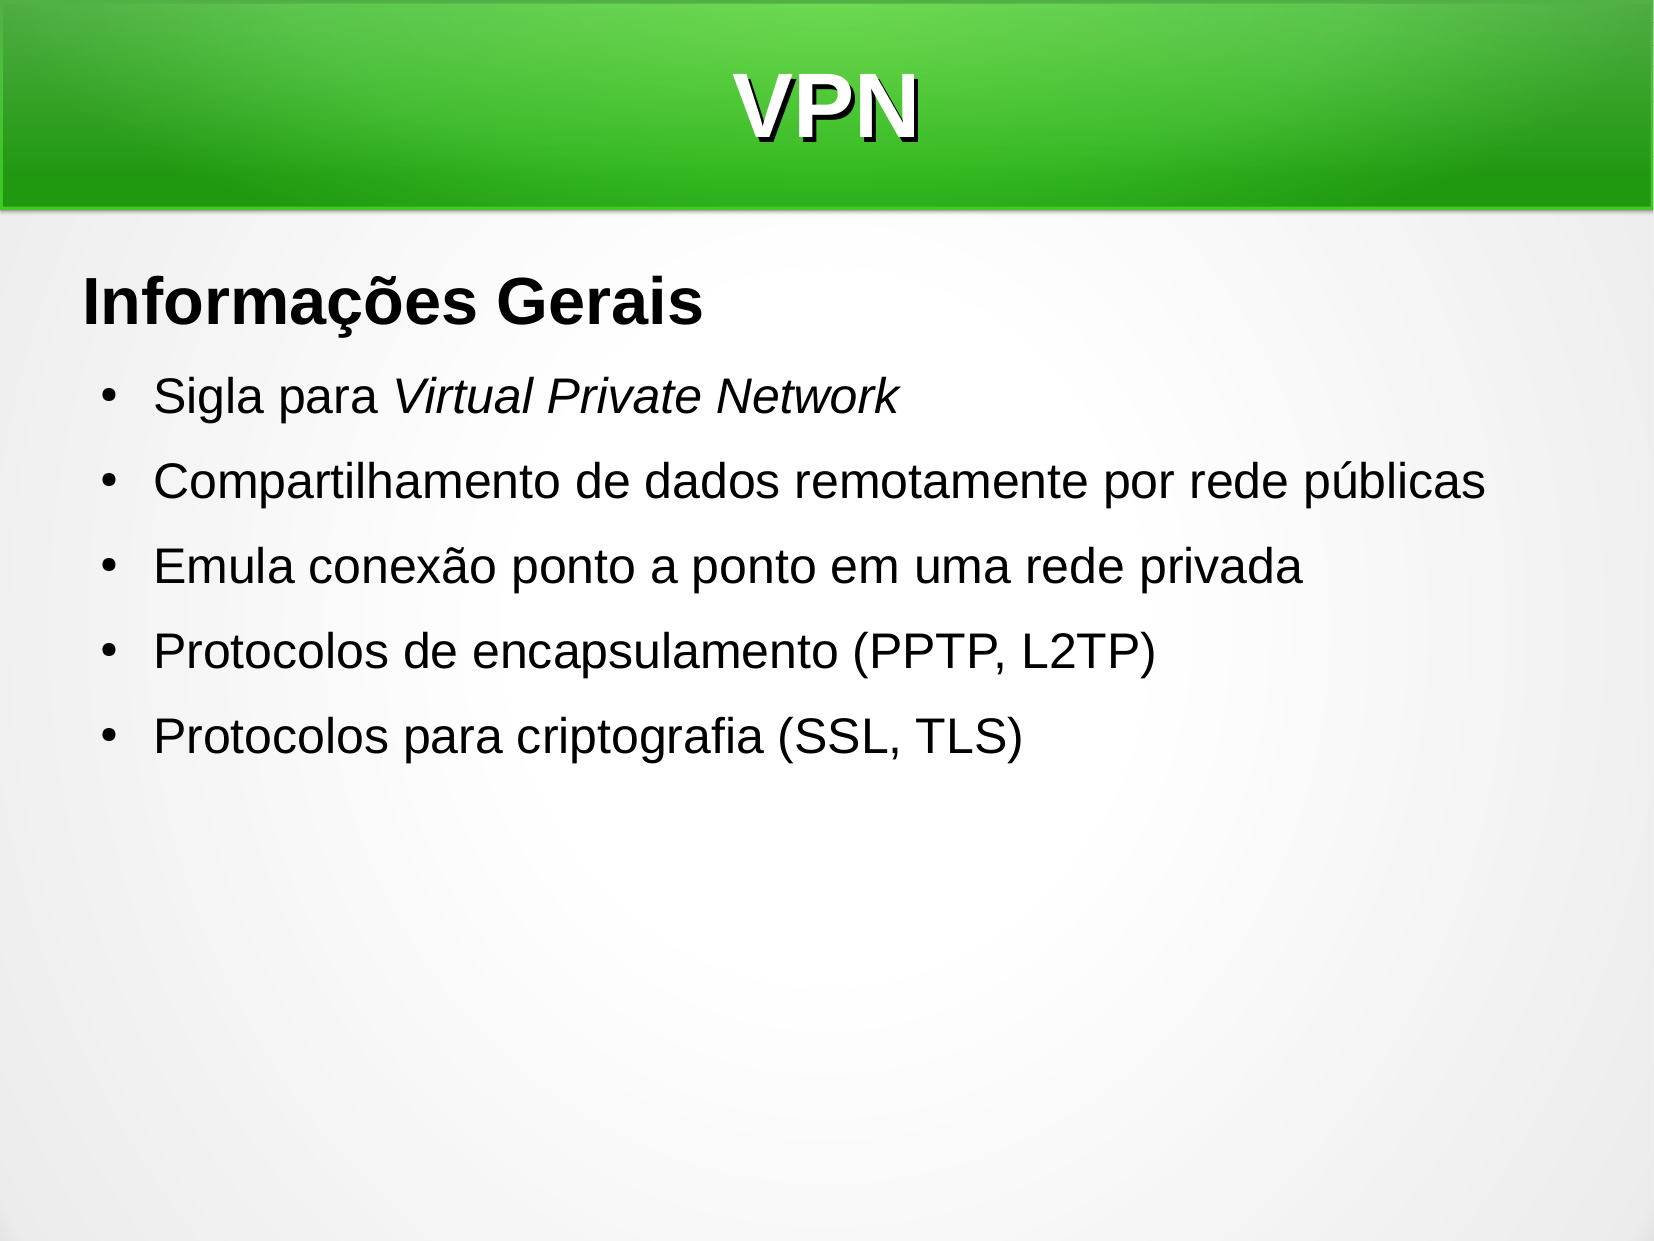

# VPN
Informações Gerais
Sigla para Virtual Private Network
Compartilhamento de dados remotamente por rede públicas
Emula conexão ponto a ponto em uma rede privada
Protocolos de encapsulamento (PPTP, L2TP)
Protocolos para criptografia (SSL, TLS)